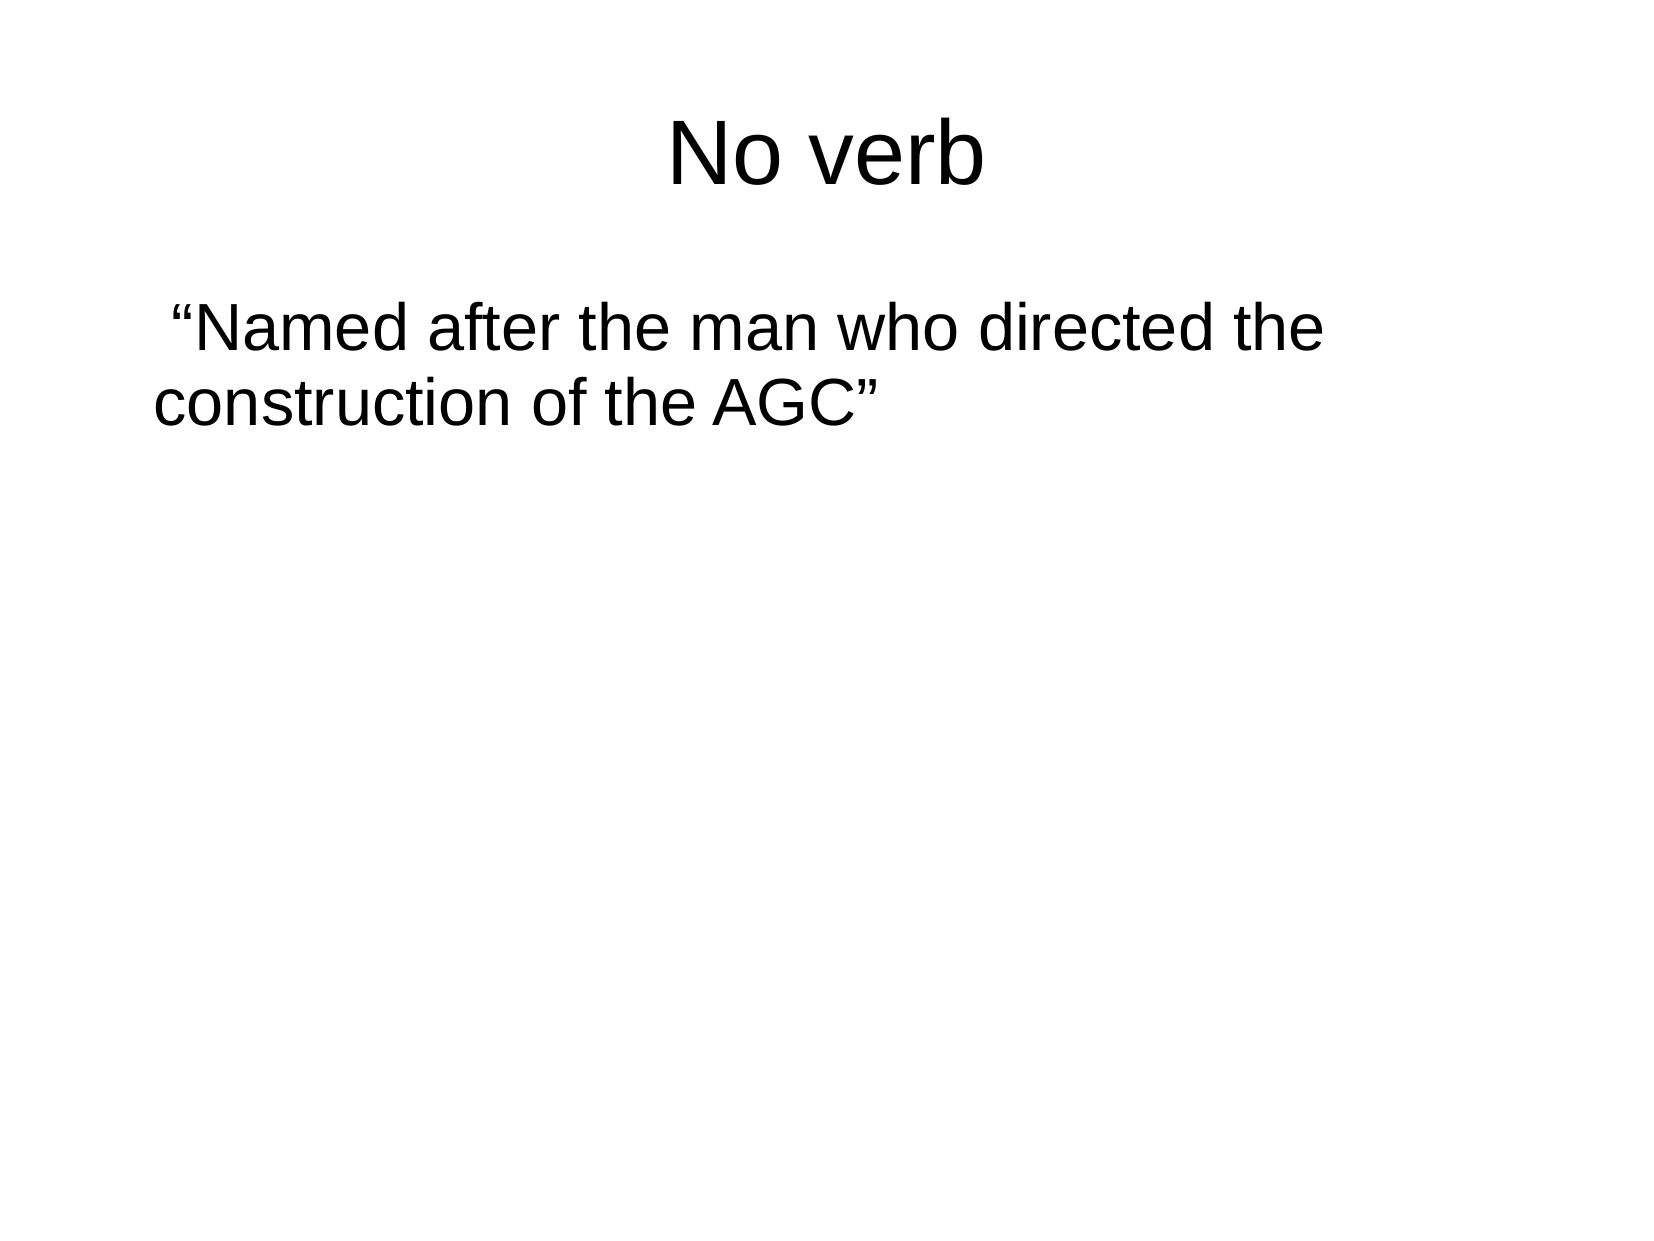

# No verb
 “Named after the man who directed the construction of the AGC”